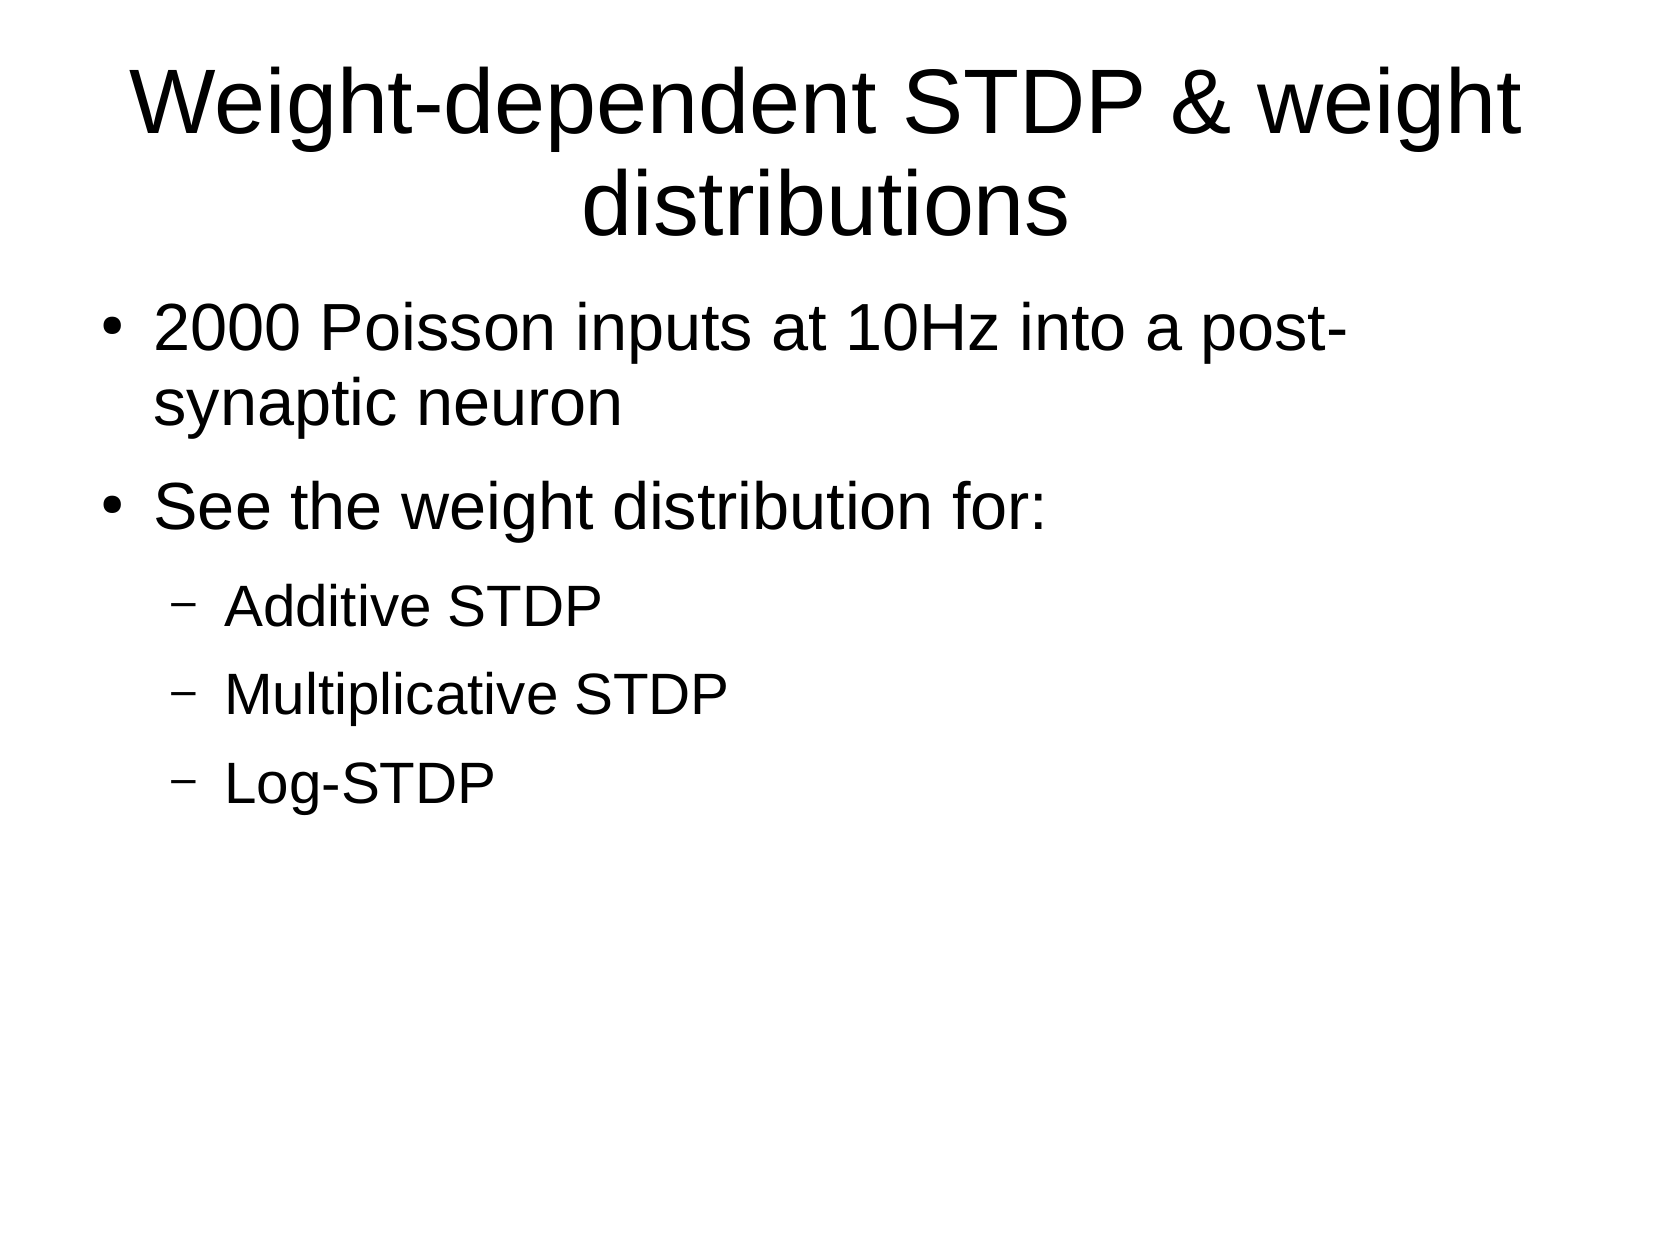

# Weight-dependent STDP & weight distributions
2000 Poisson inputs at 10Hz into a post-synaptic neuron
See the weight distribution for:
Additive STDP
Multiplicative STDP
Log-STDP